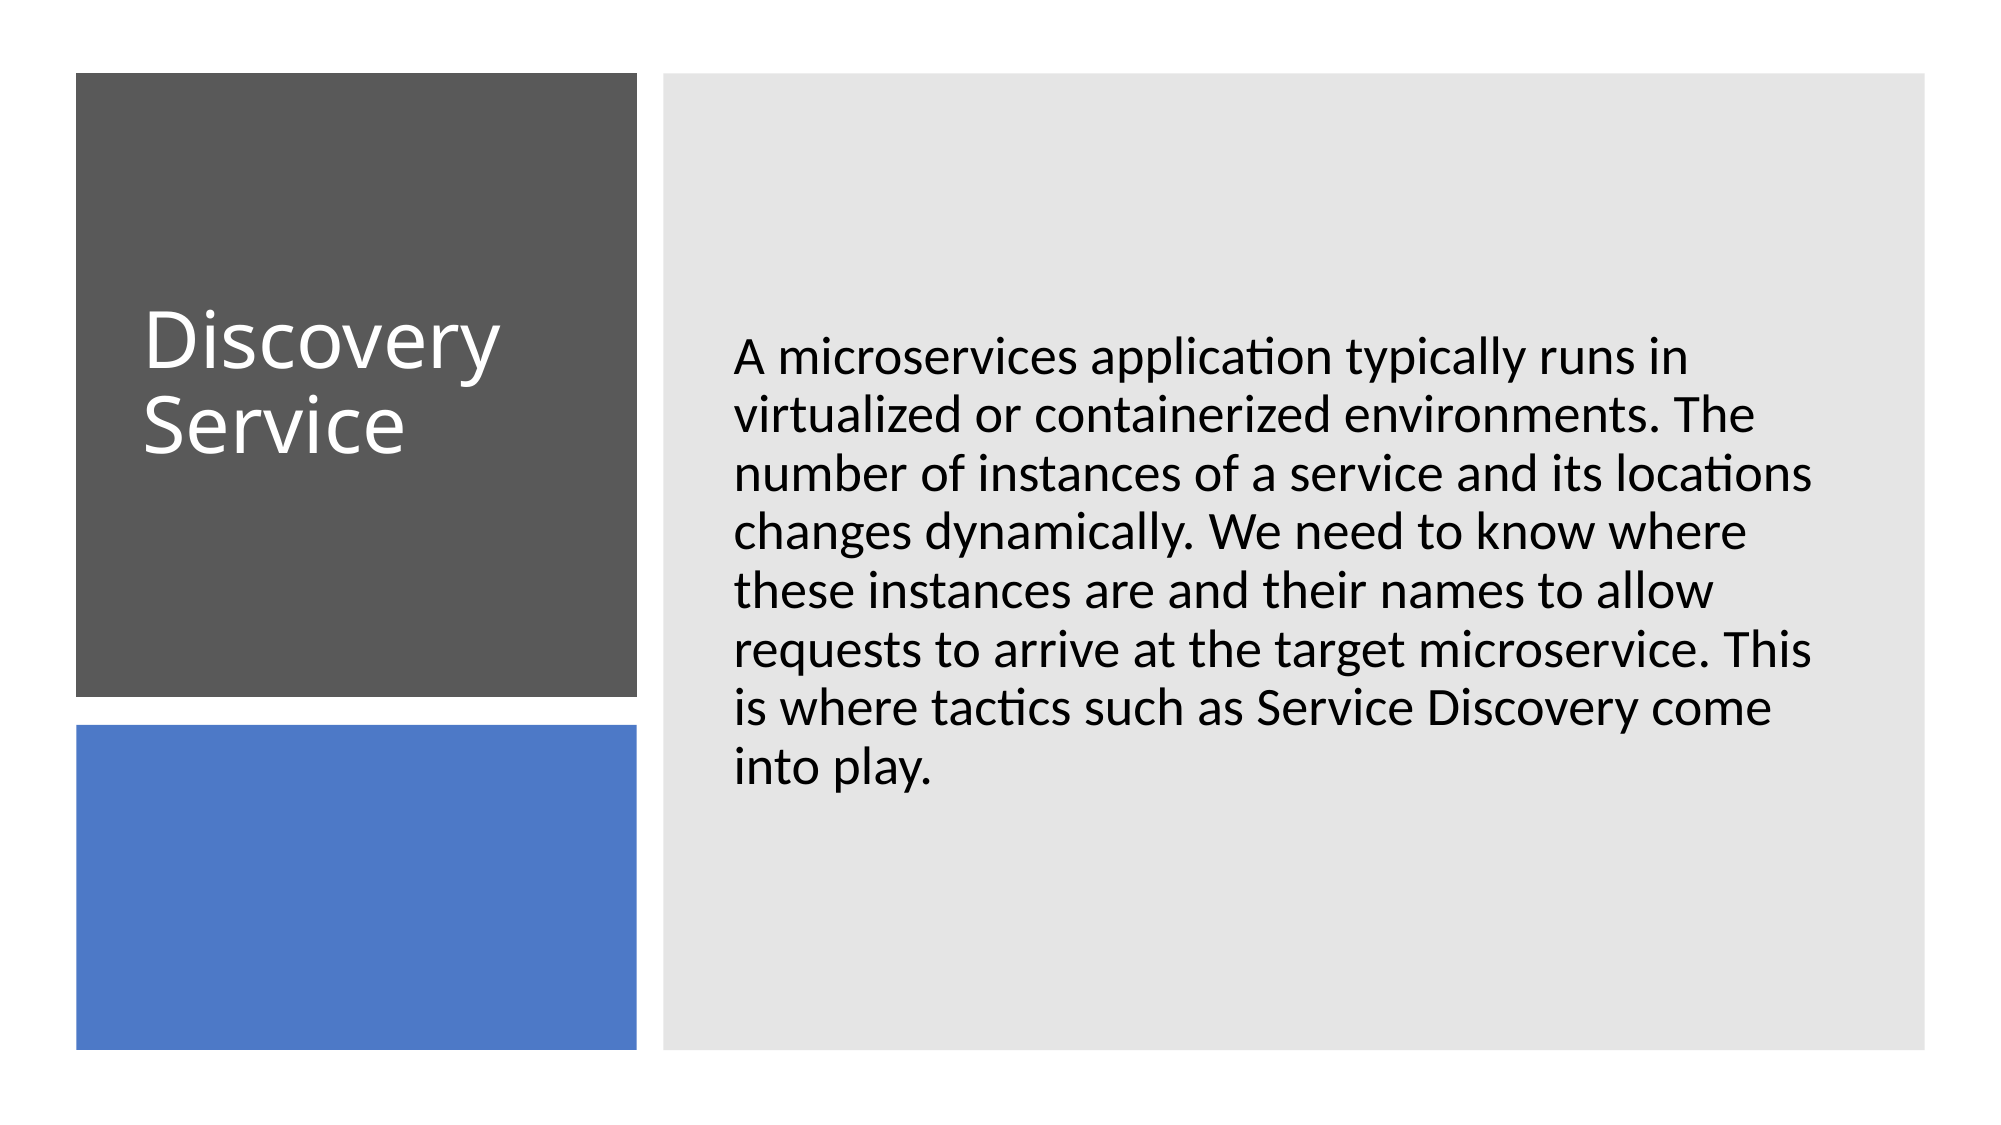

A microservices application typically runs in virtualized or containerized environments. The number of instances of a service and its locations changes dynamically. We need to know where these instances are and their names to allow requests to arrive at the target microservice. This is where tactics such as Service Discovery come into play.
# Discovery Service